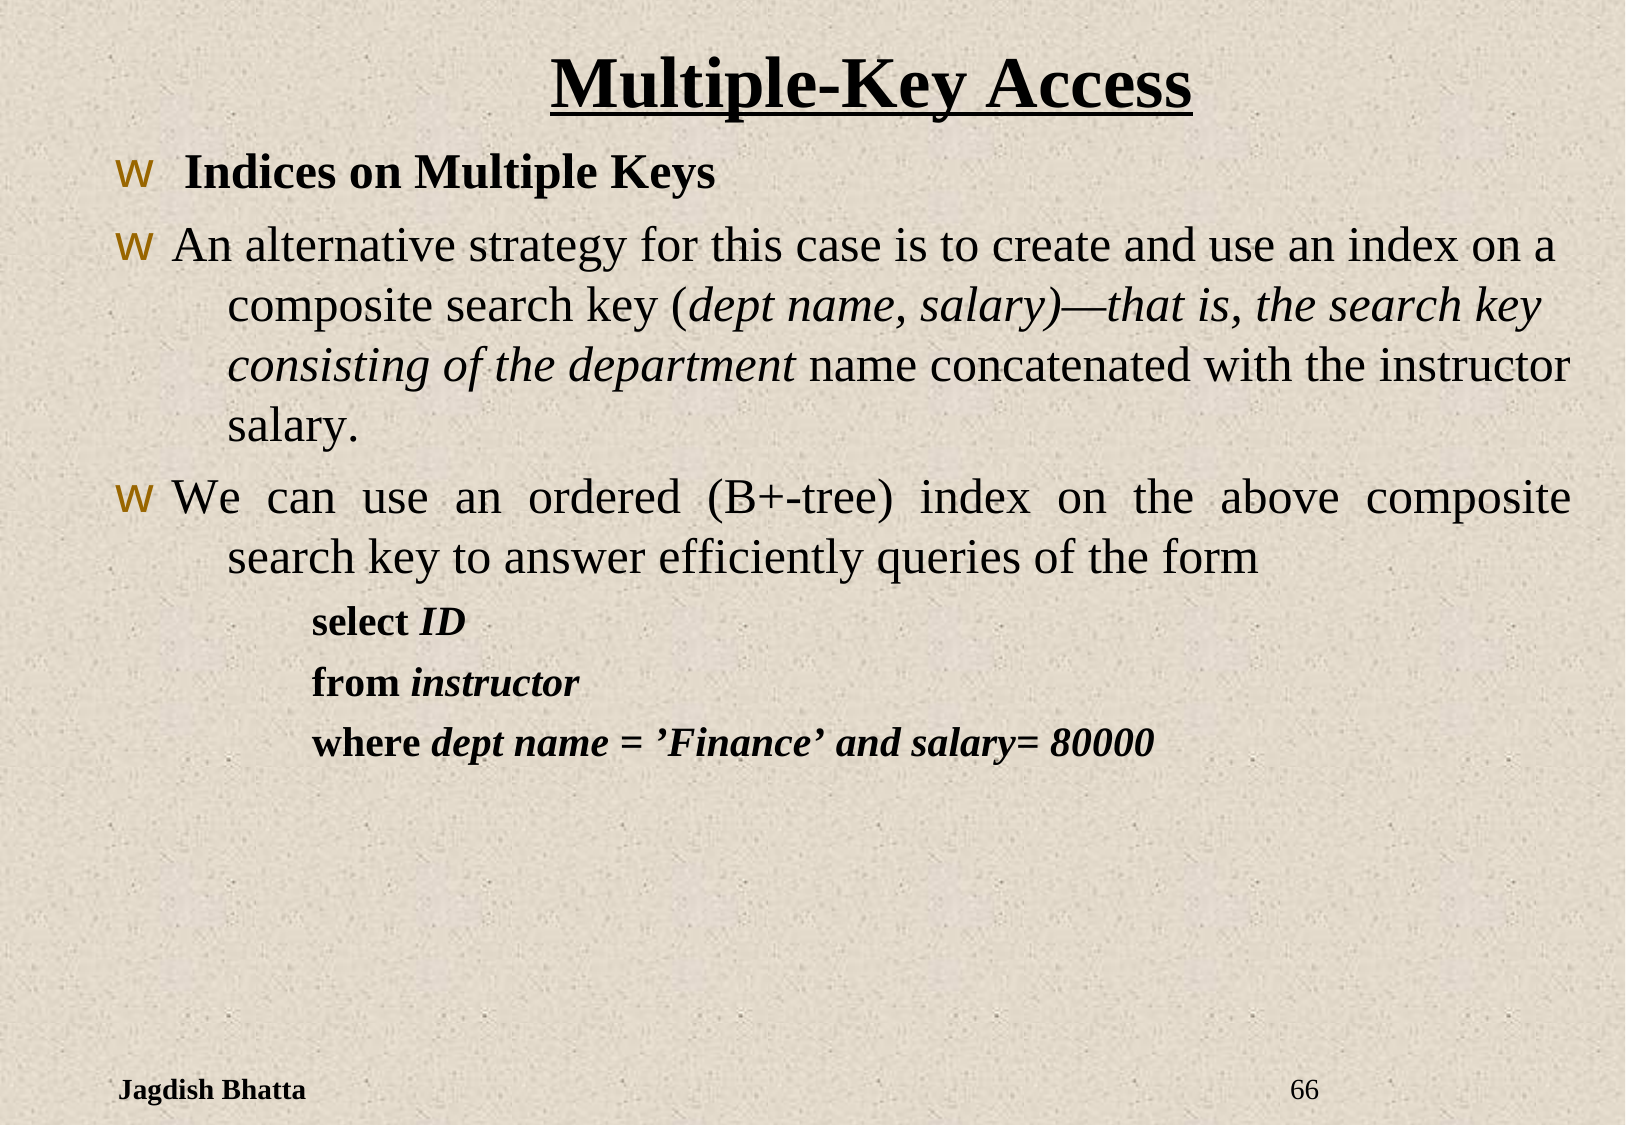

# Multiple-Key Access
 Indices on Multiple Keys
An alternative strategy for this case is to create and use an index on a composite search key (dept name, salary)—that is, the search key consisting of the department name concatenated with the instructor salary.
We can use an ordered (B+-tree) index on the above composite search key to answer efficiently queries of the form
select ID
from instructor
where dept name = ’Finance’ and salary= 80000
Jagdish Bhatta
65